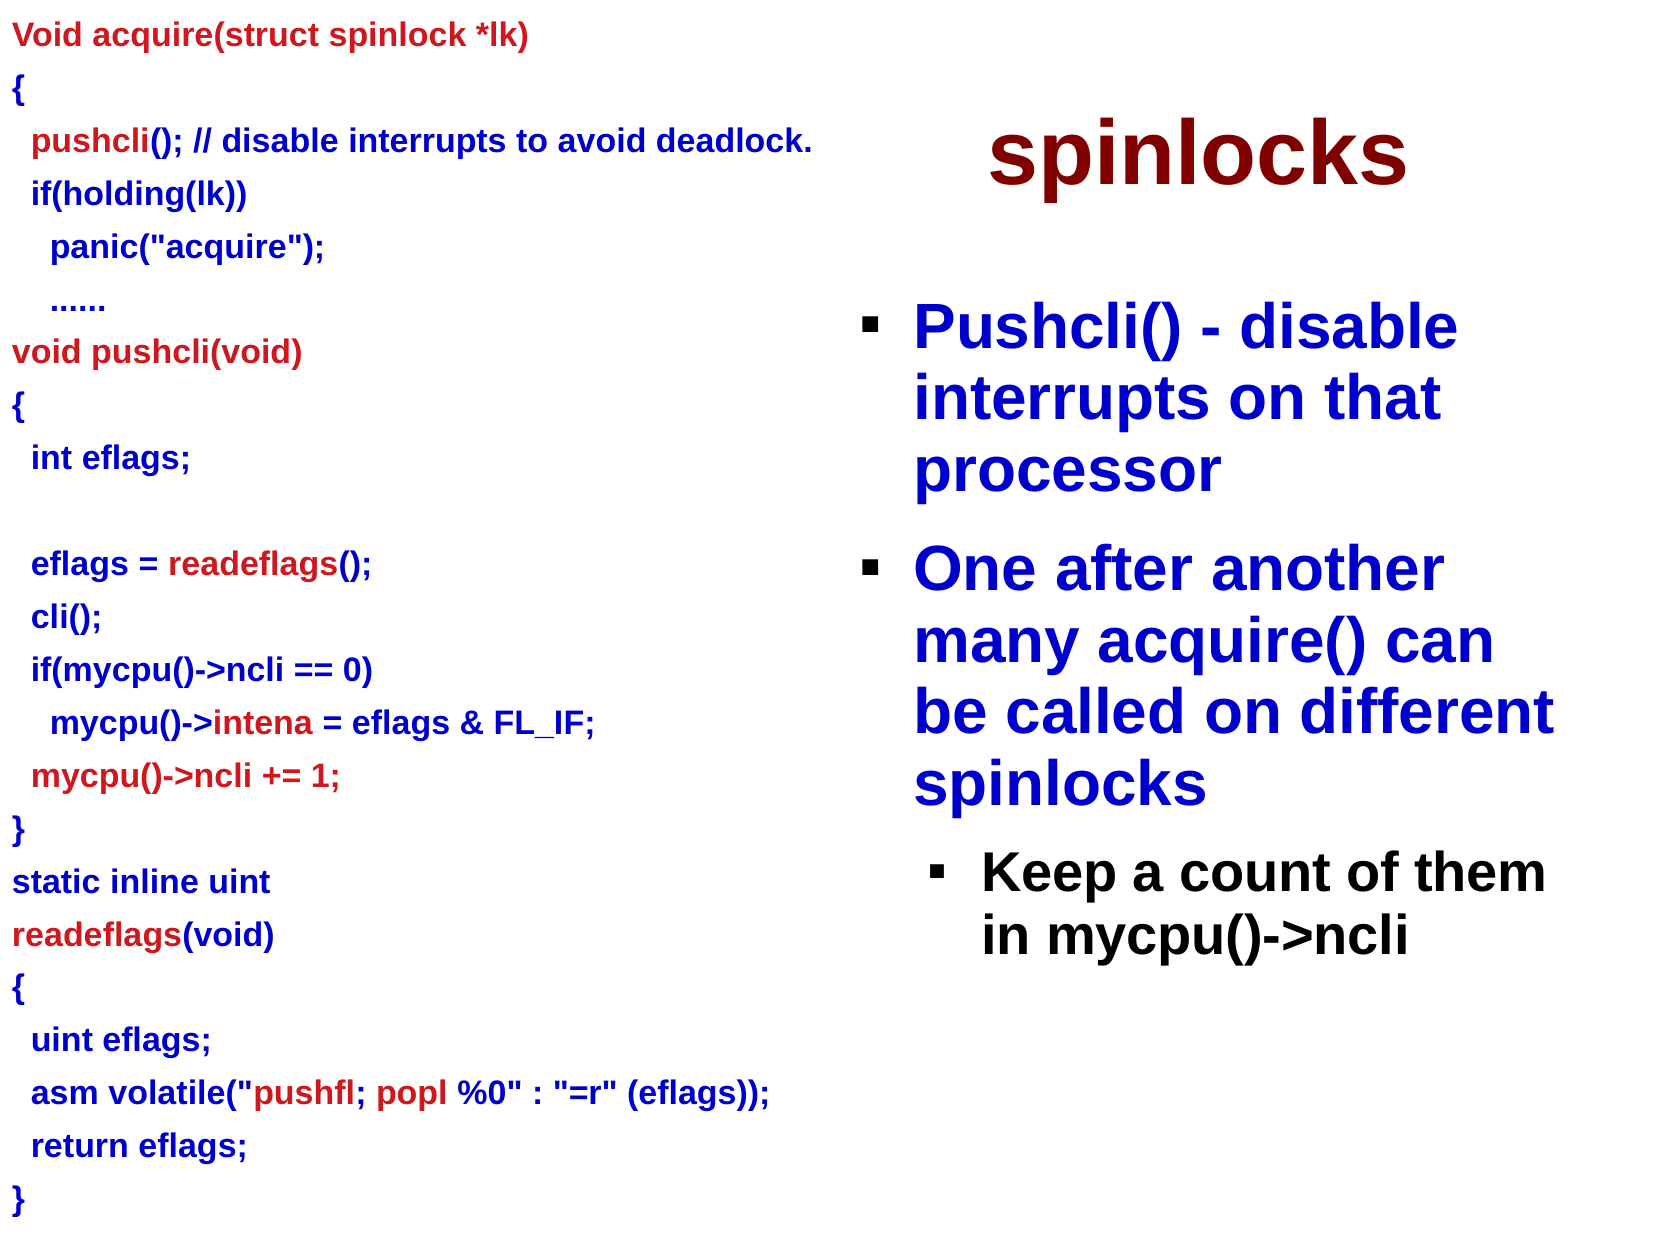

Void acquire(struct spinlock *lk)
{
 pushcli(); // disable interrupts to avoid deadlock.
 if(holding(lk))
 panic("acquire");
 ......
void pushcli(void)
{
 int eflags;
 eflags = readeflags();
 cli();
 if(mycpu()->ncli == 0)
 mycpu()->intena = eflags & FL_IF;
 mycpu()->ncli += 1;
}
static inline uint
readeflags(void)
{
 uint eflags;
 asm volatile("pushfl; popl %0" : "=r" (eflags));
 return eflags;
}
# spinlocks
Pushcli() - disable interrupts on that processor
One after another many acquire() can be called on different spinlocks
Keep a count of them in mycpu()->ncli